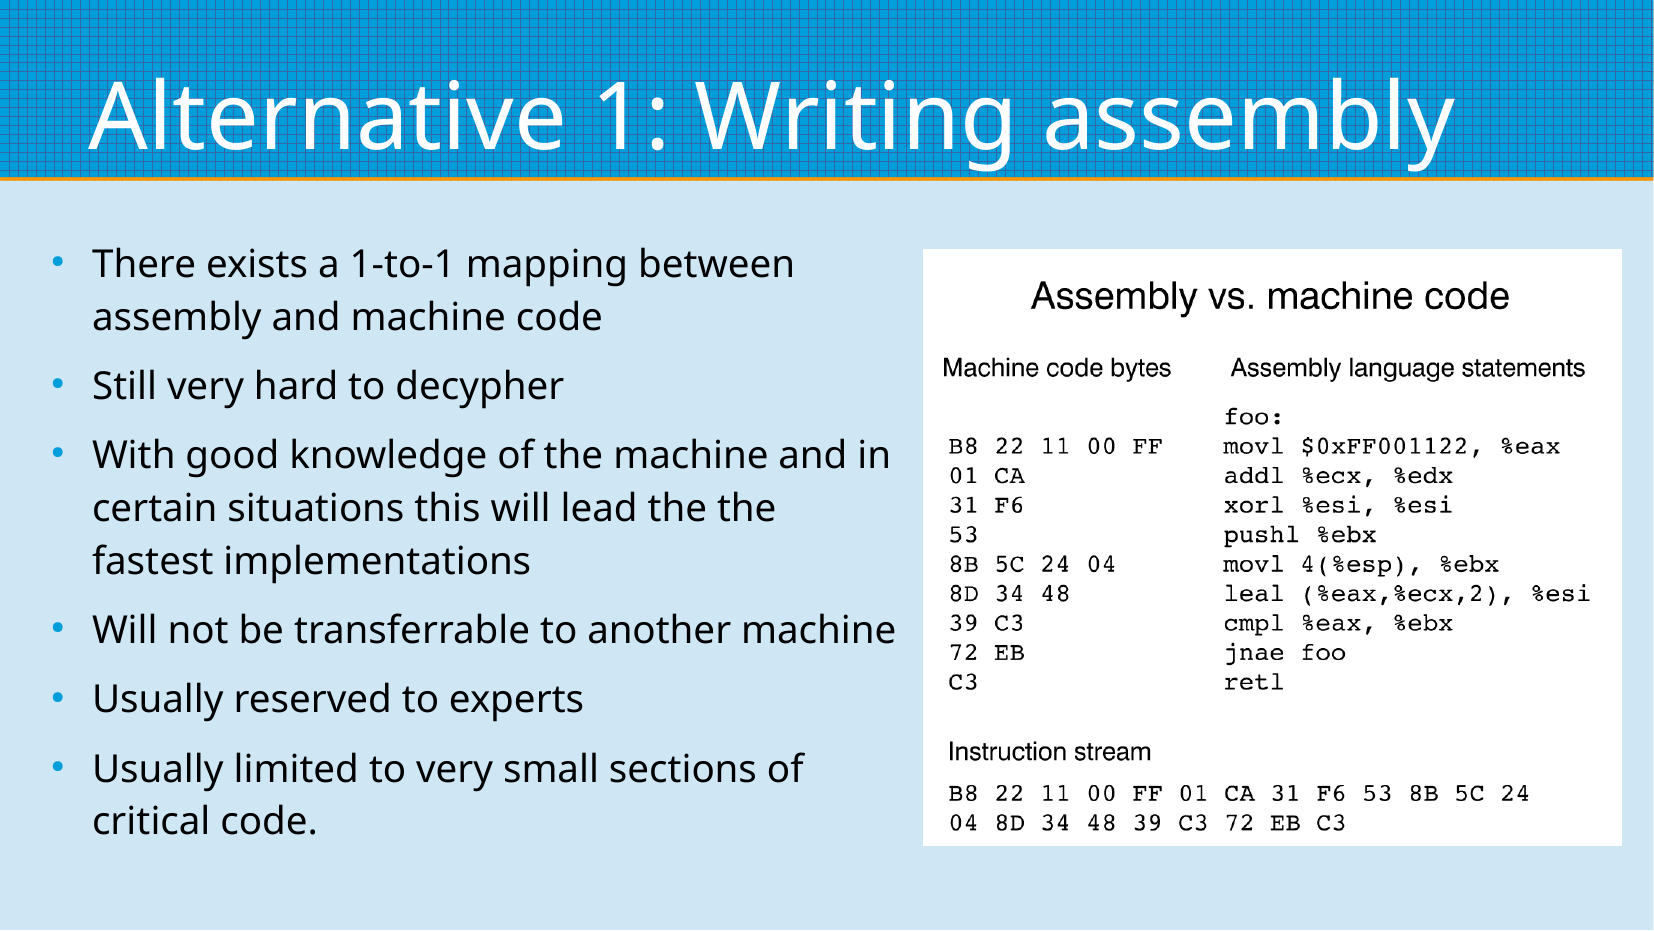

# Alternative 1: Writing assembly
There exists a 1-to-1 mapping between assembly and machine code
Still very hard to decypher
With good knowledge of the machine and in certain situations this will lead the the fastest implementations
Will not be transferrable to another machine
Usually reserved to experts
Usually limited to very small sections of critical code.